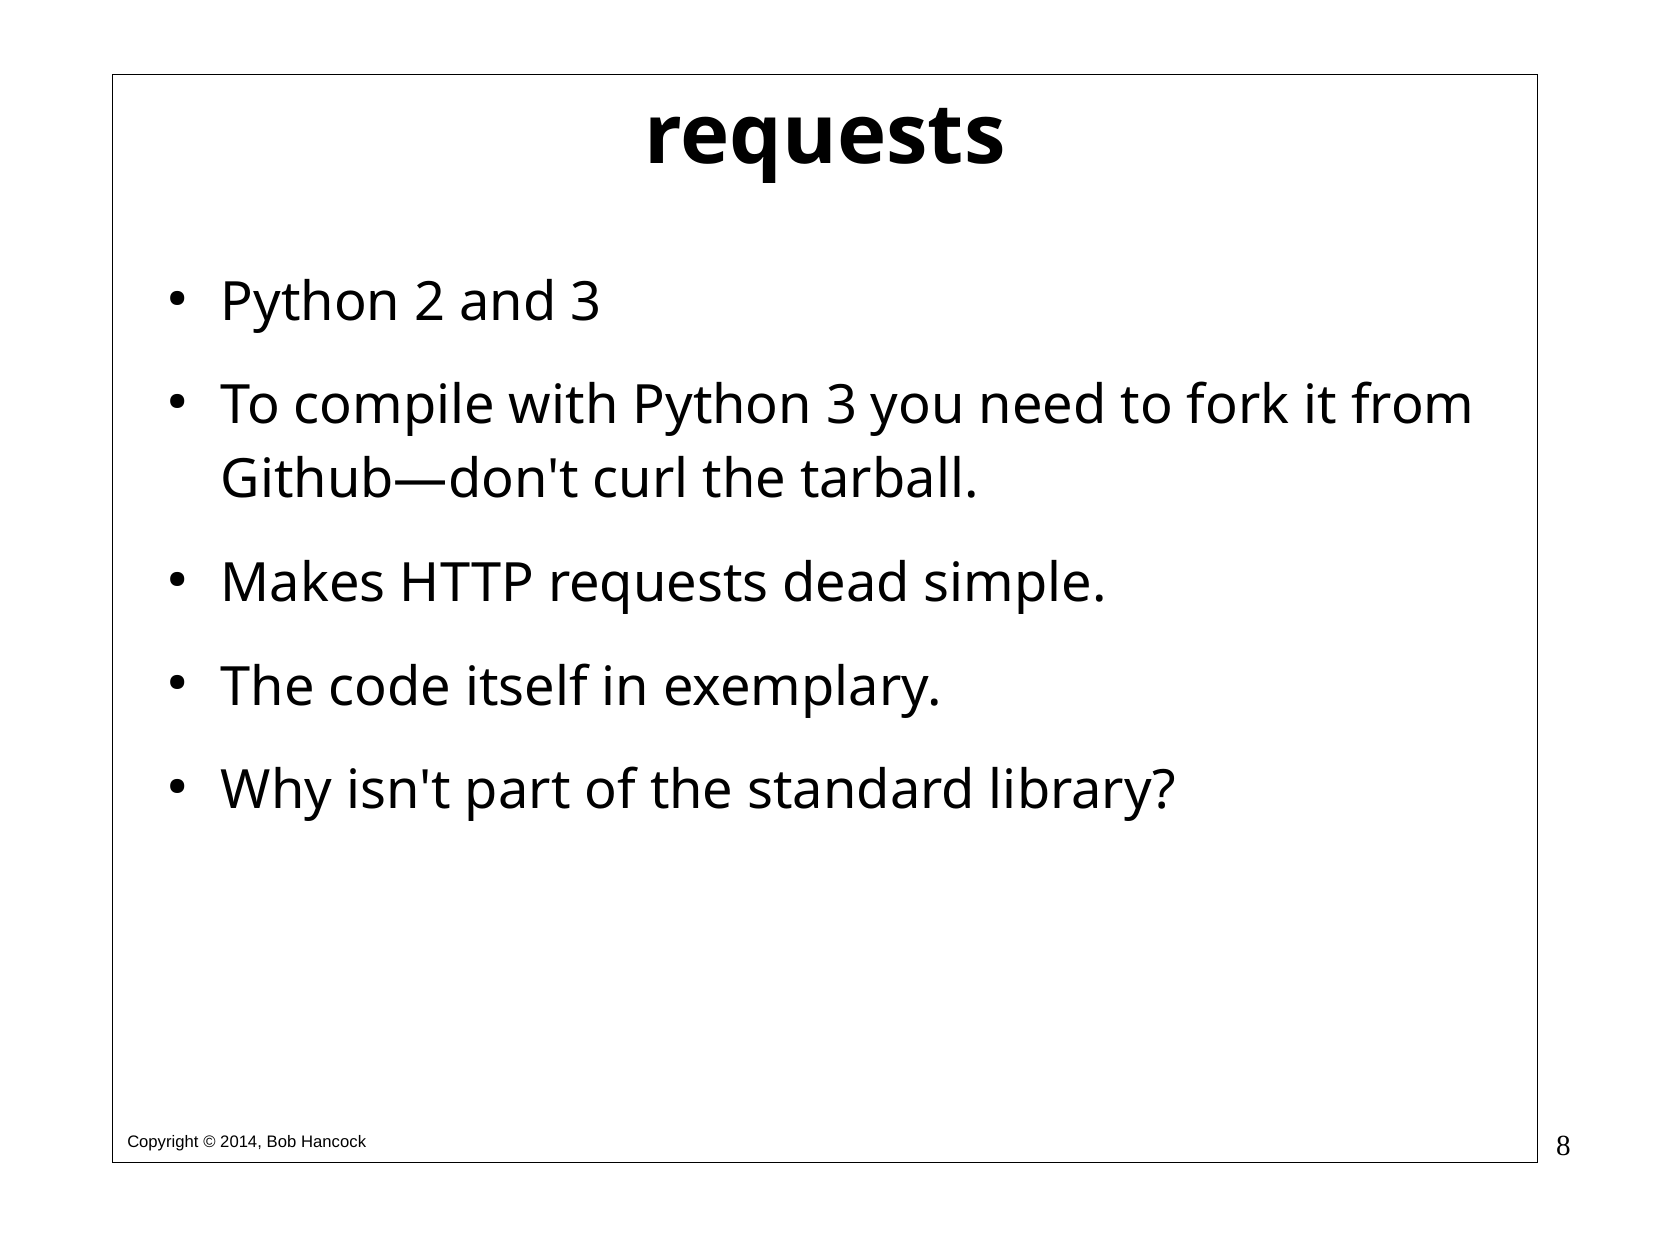

# requests
Python 2 and 3
To compile with Python 3 you need to fork it from Github—don't curl the tarball.
Makes HTTP requests dead simple.
The code itself in exemplary.
Why isn't part of the standard library?
Copyright © 2014, Bob Hancock
8